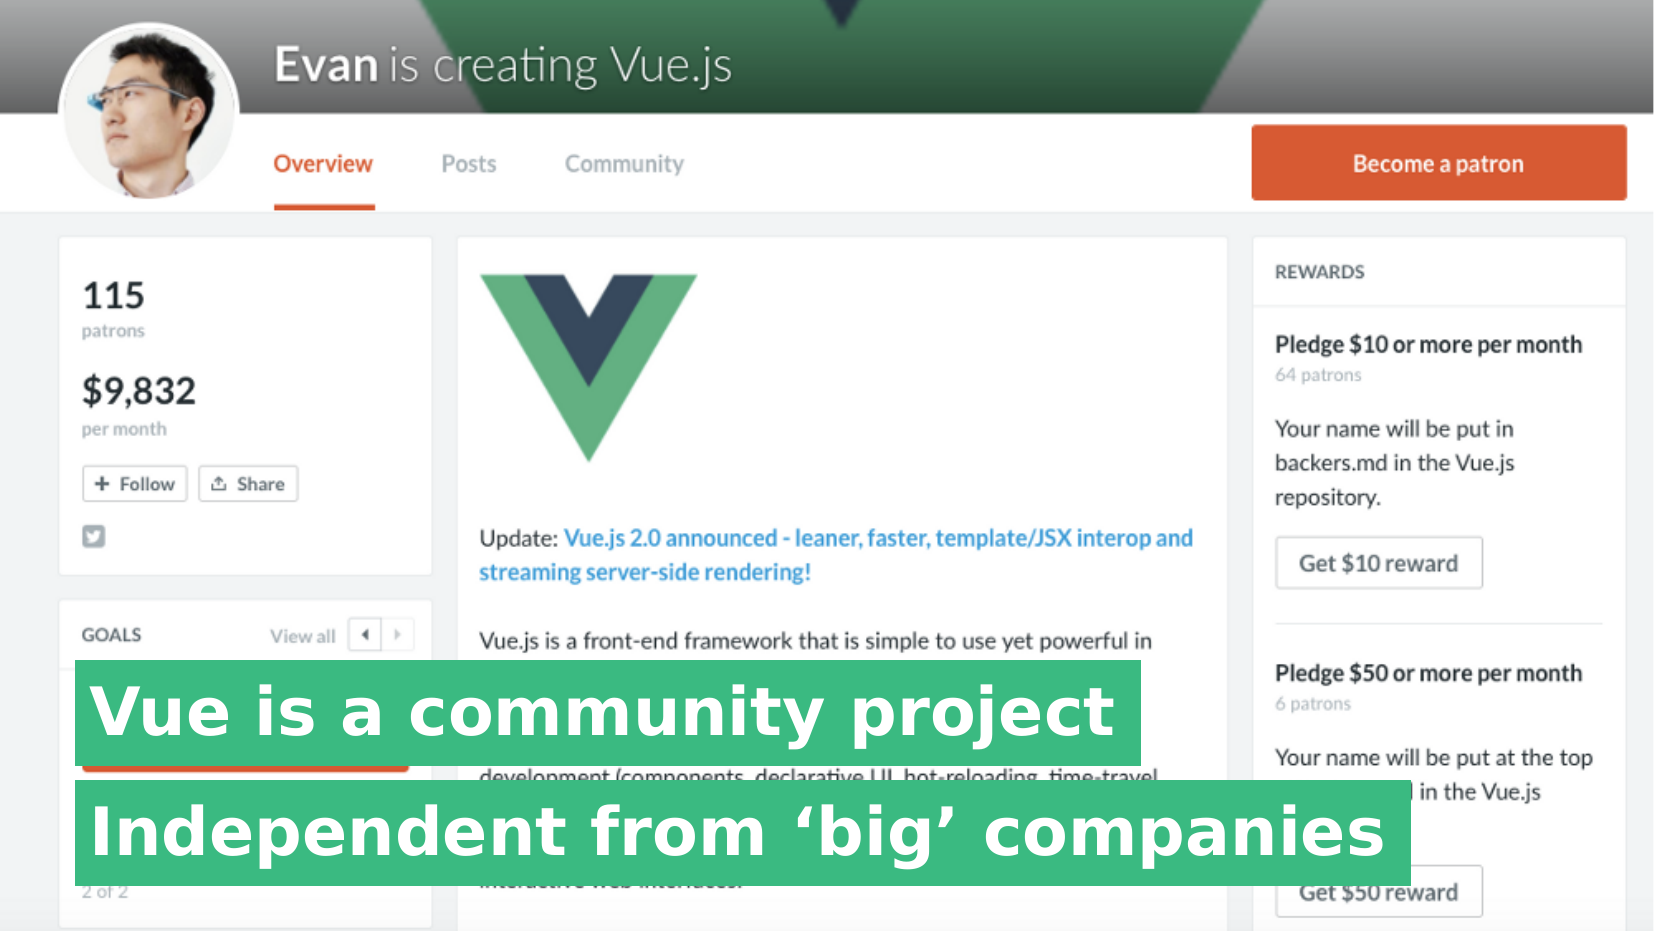

Vue is a community project
Independent from ‘big’ companies